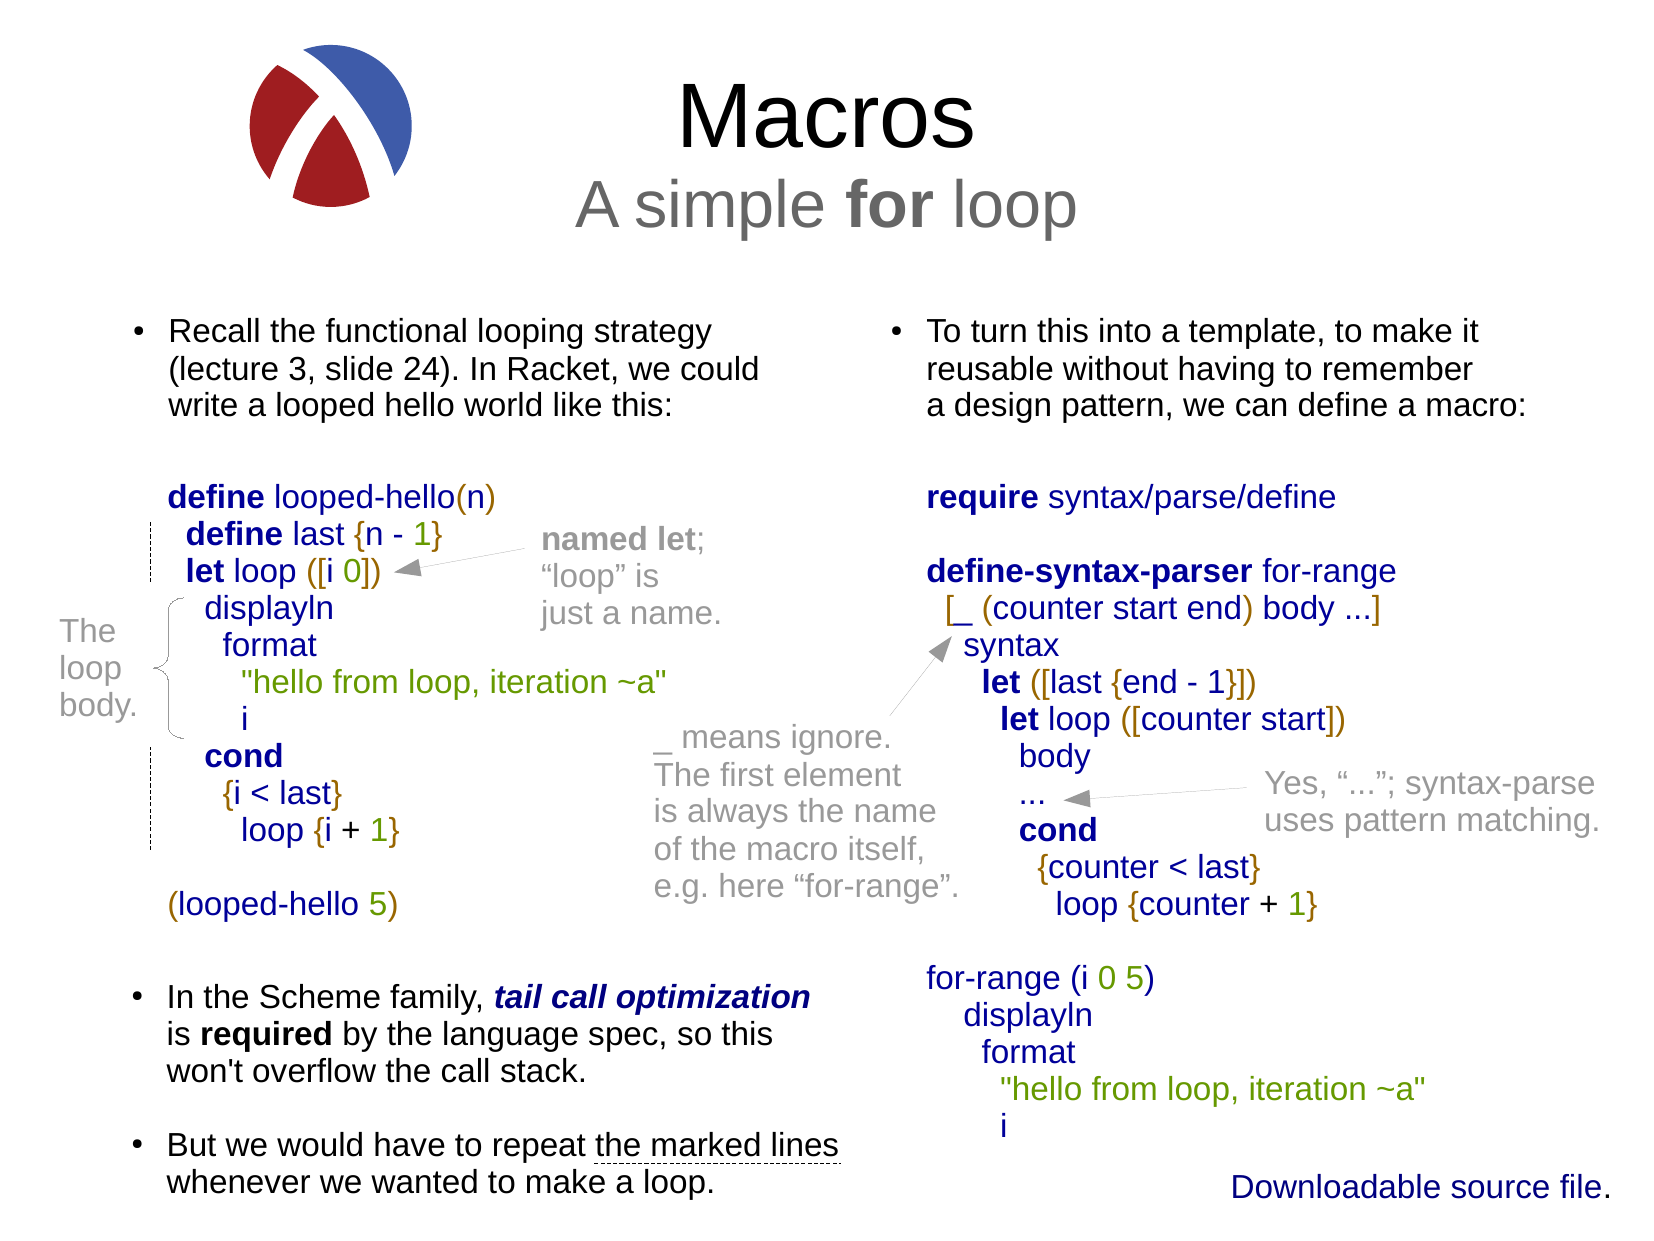

# Macros A simple for loop
Recall the functional looping strategy (lecture 3, slide 24). In Racket, we could write a looped hello world like this:
To turn this into a template, to make it reusable without having to remember
a design pattern, we can define a macro:
define looped-hello(n)
 define last {n - 1}
 let loop ([i 0])
 displayln
 format
 "hello from loop, iteration ~a"
 i
 cond
 {i < last}
 loop {i + 1}
(looped-hello 5)
require syntax/parse/define
define-syntax-parser for-range
 [_ (counter start end) body ...]
 syntax
 let ([last {end - 1}])
 let loop ([counter start])
 body
 ...
 cond
 {counter < last}
 loop {counter + 1}
for-range (i 0 5)
 displayln
 format
 "hello from loop, iteration ~a"
 i
named let;
“loop” is
just a name.
The
loop
body.
_ means ignore.
The first element
is always the name
of the macro itself,
e.g. here “for-range”.
Yes, “...”; syntax-parse
uses pattern matching.
In the Scheme family, tail call optimization
is required by the language spec, so this
won't overflow the call stack.
But we would have to repeat the marked lines
whenever we wanted to make a loop.
Downloadable source file.